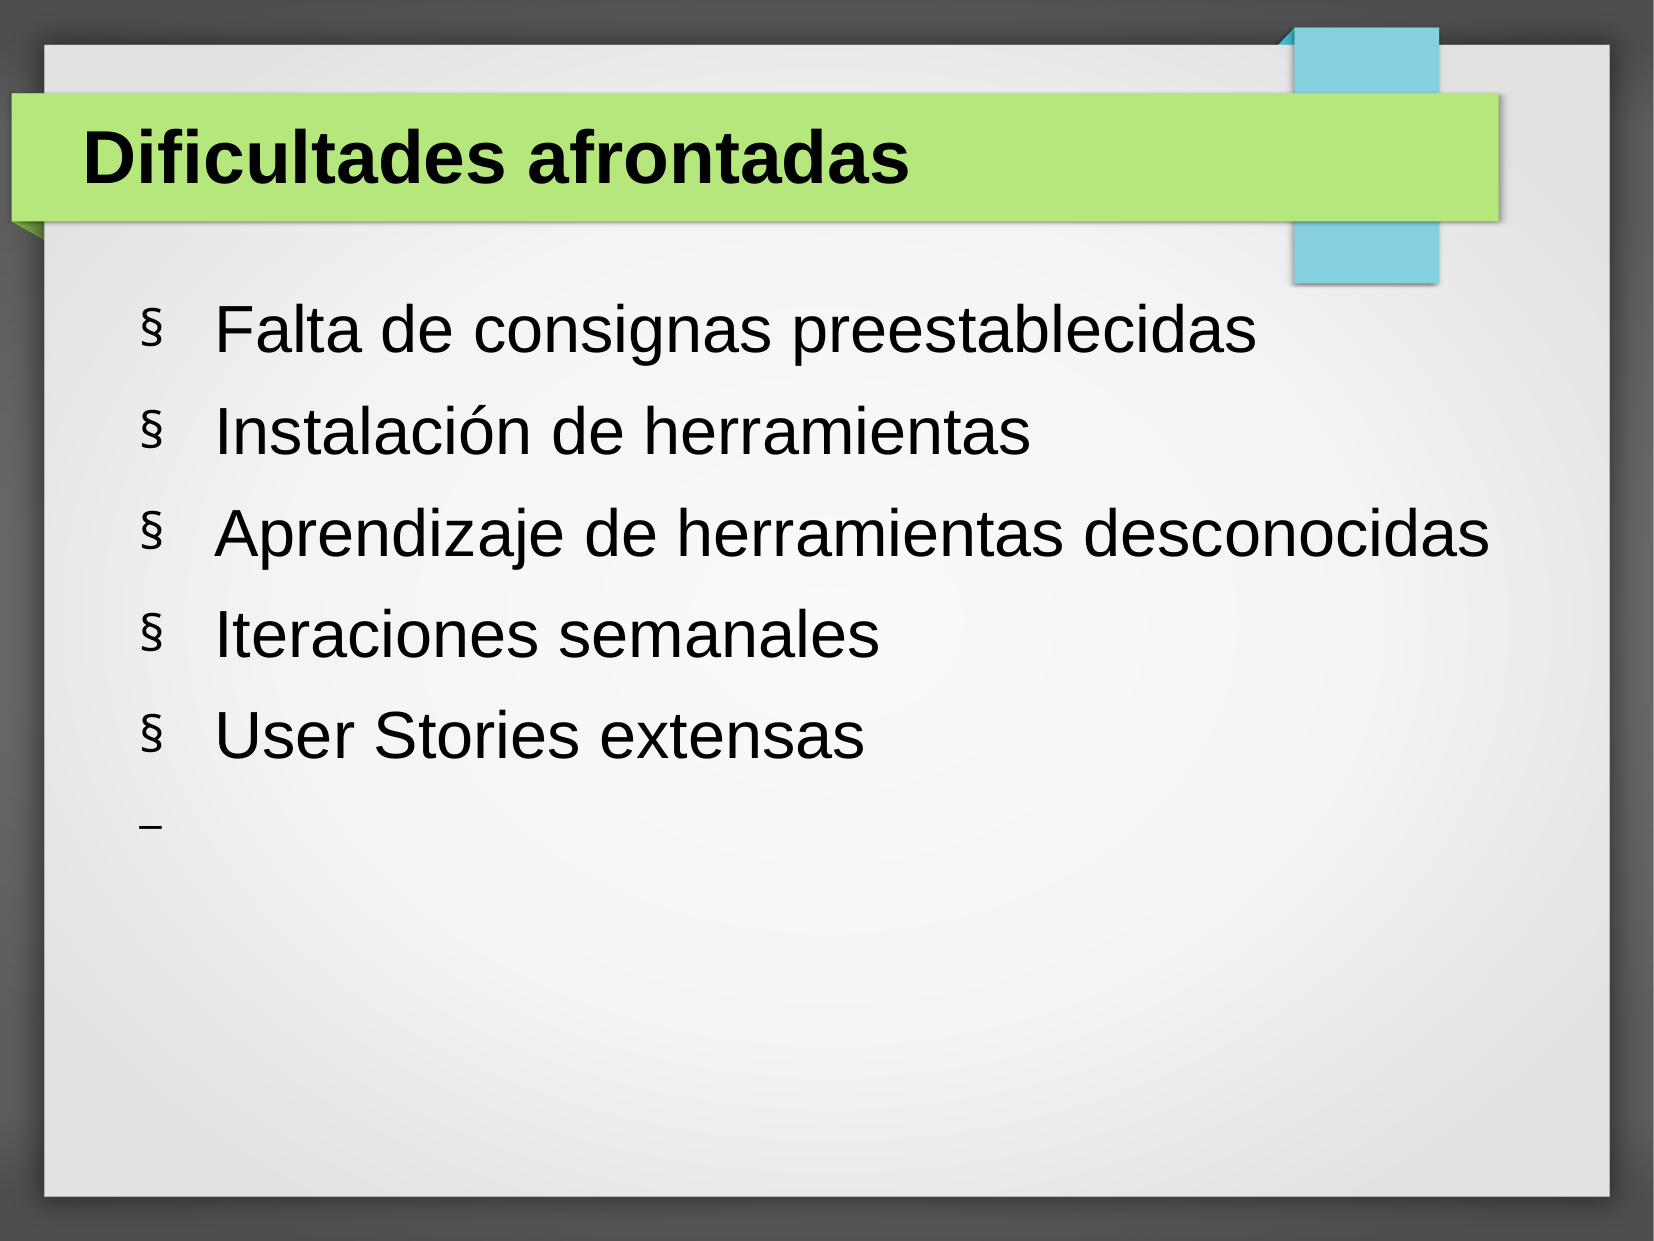

# Dificultades afrontadas
Falta de consignas preestablecidas
Instalación de herramientas
Aprendizaje de herramientas desconocidas
Iteraciones semanales
User Stories extensas